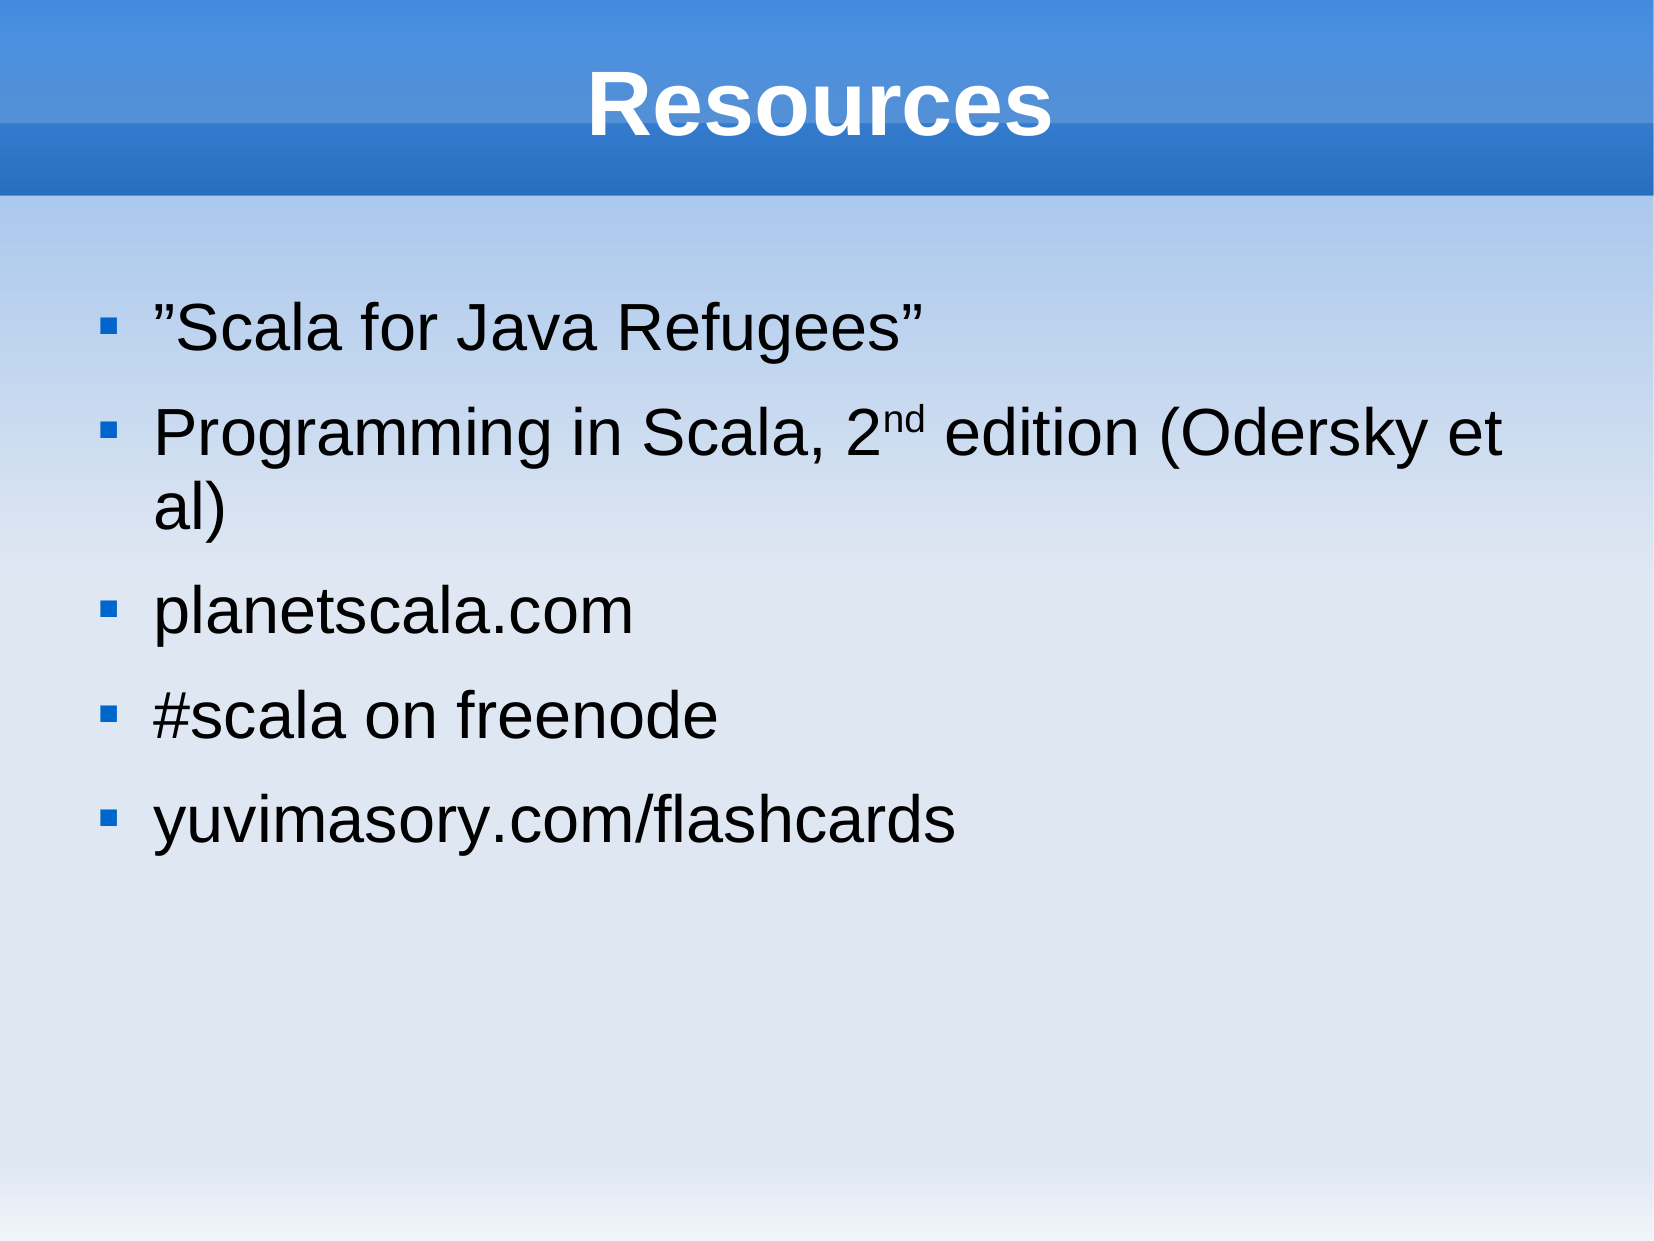

# Resources
”Scala for Java Refugees”
Programming in Scala, 2nd edition (Odersky et al)
planetscala.com
#scala on freenode
yuvimasory.com/flashcards